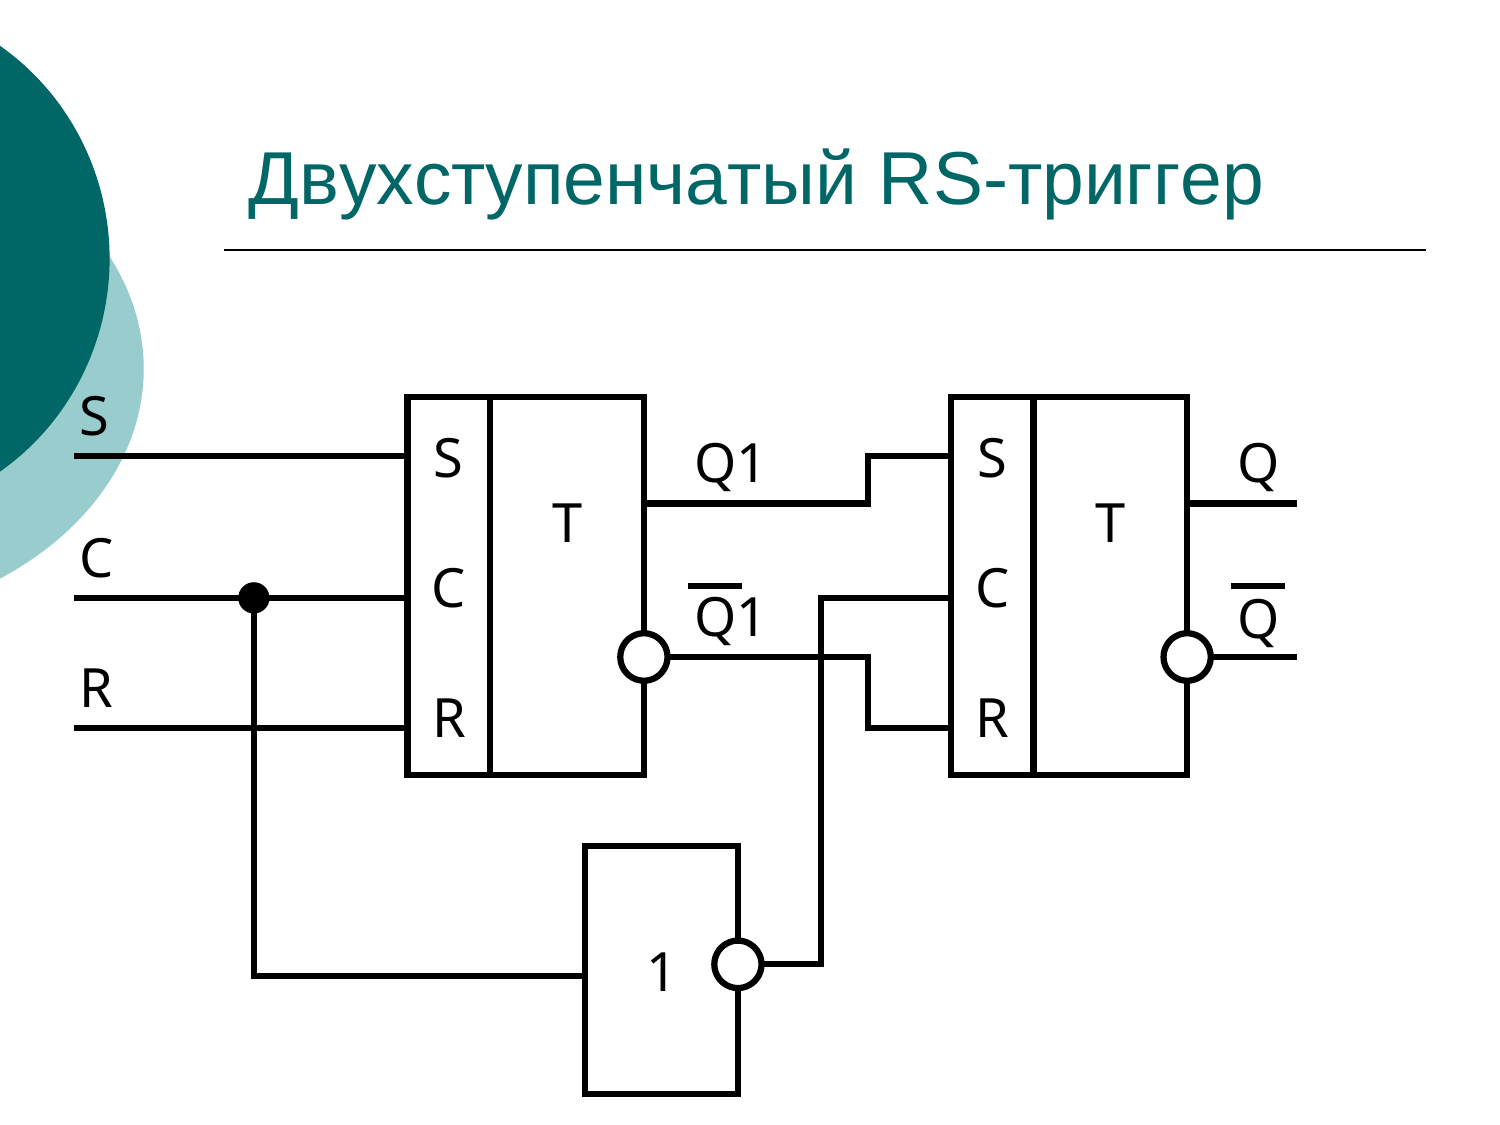

# Двухступенчатый RS-триггер
S
S
C
R
T
S
C
R
T
Q1
Q
С
Q1
Q
R
1